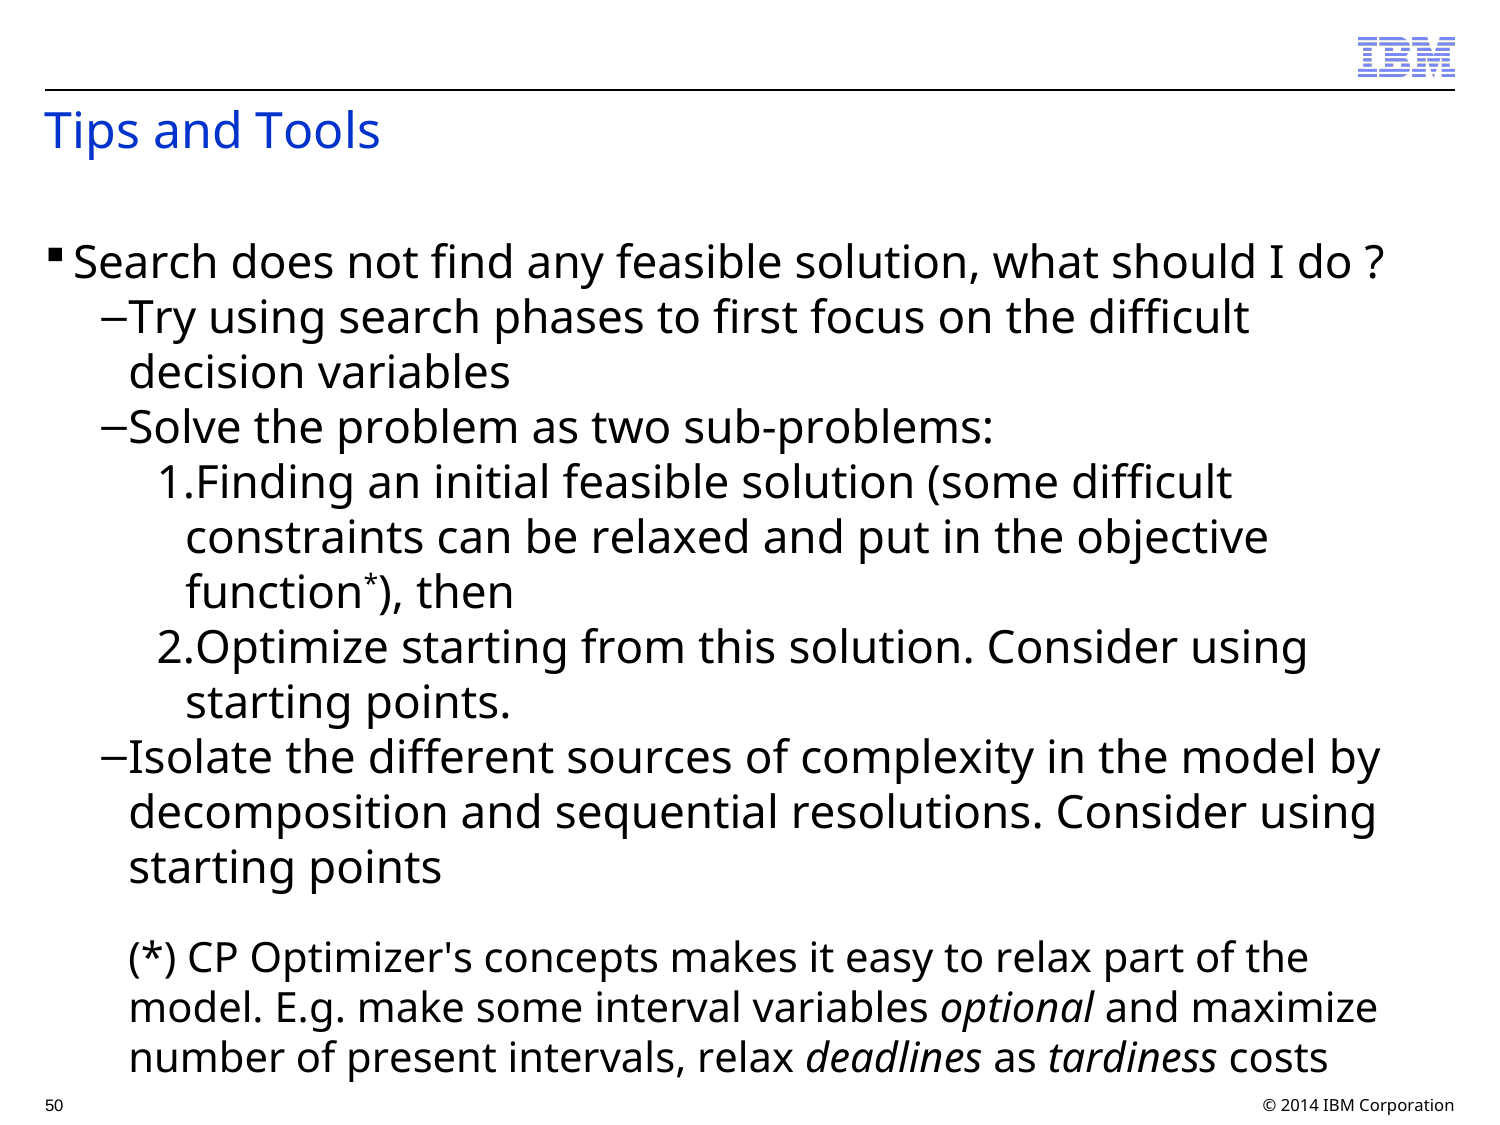

# Tips and Tools
Search does not find any feasible solution, what should I do ?
Try using search phases to first focus on the difficult decision variables
Solve the problem as two sub-problems:
Finding an initial feasible solution (some difficult constraints can be relaxed and put in the objective function*), then
Optimize starting from this solution. Consider using starting points.
Isolate the different sources of complexity in the model by decomposition and sequential resolutions. Consider using starting points
(*) CP Optimizer's concepts makes it easy to relax part of the model. E.g. make some interval variables optional and maximize number of present intervals, relax deadlines as tardiness costs
50